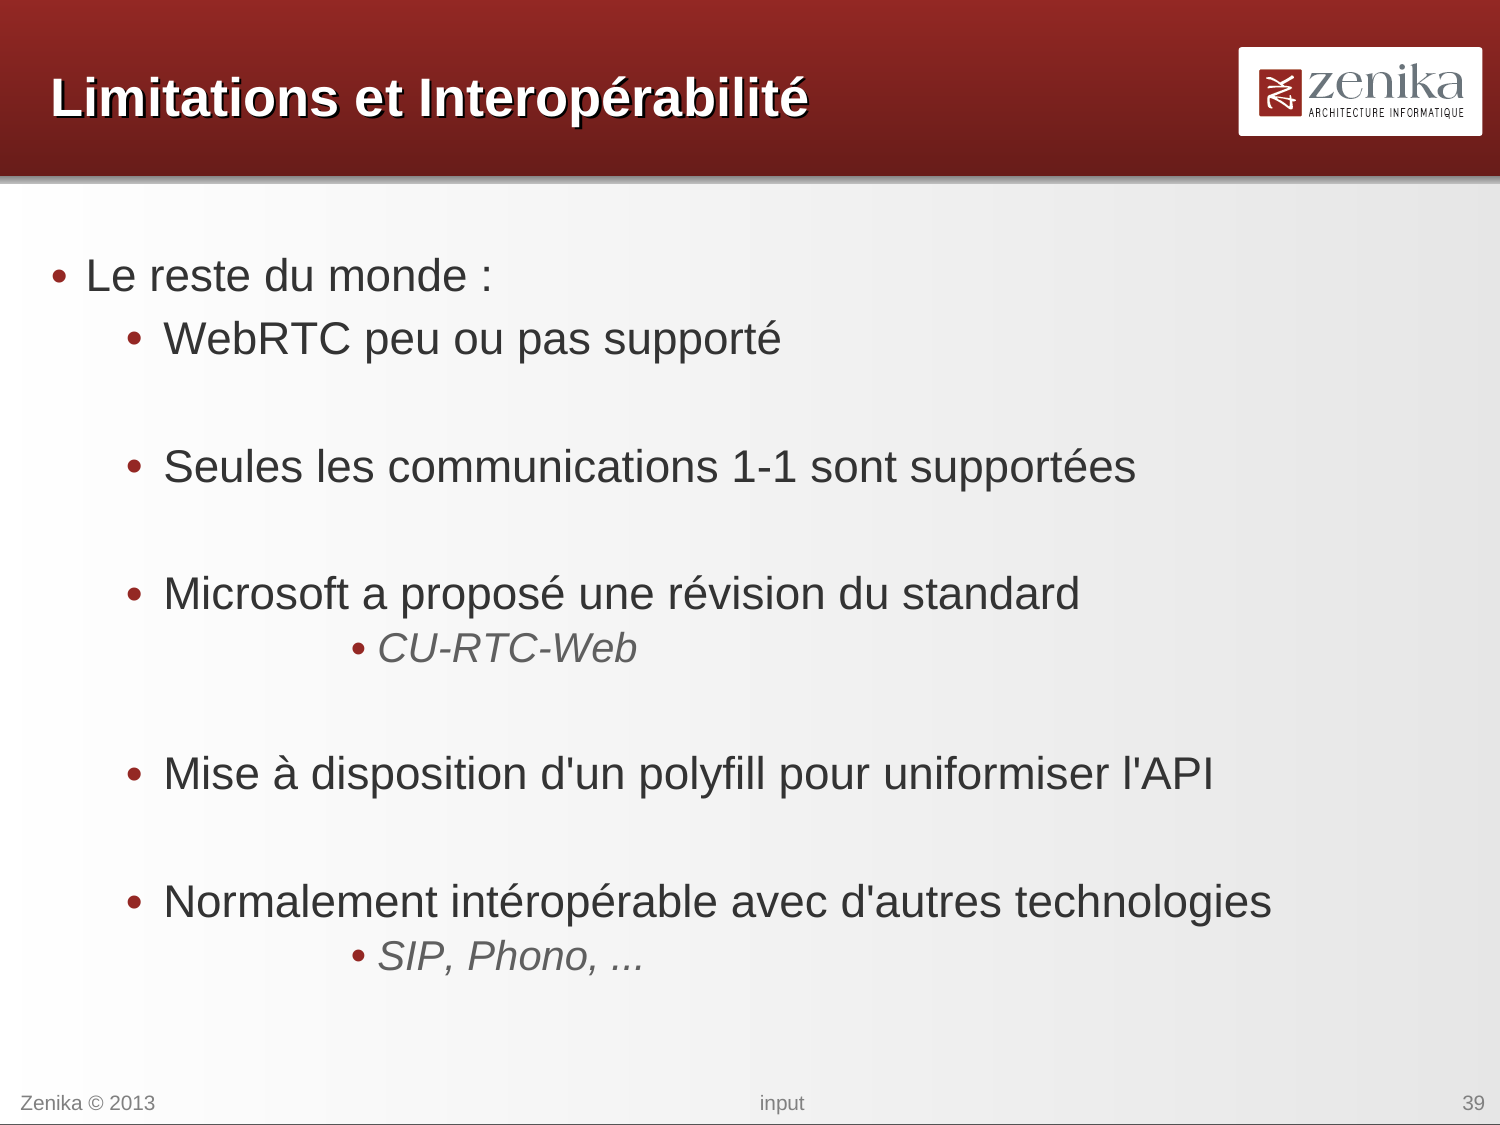

# Limitations et Interopérabilité
Le reste du monde :
WebRTC peu ou pas supporté
Seules les communications 1-1 sont supportées
Microsoft a proposé une révision du standard
 CU-RTC-Web
Mise à disposition d'un polyfill pour uniformiser l'API
Normalement intéropérable avec d'autres technologies
 SIP, Phono, ...